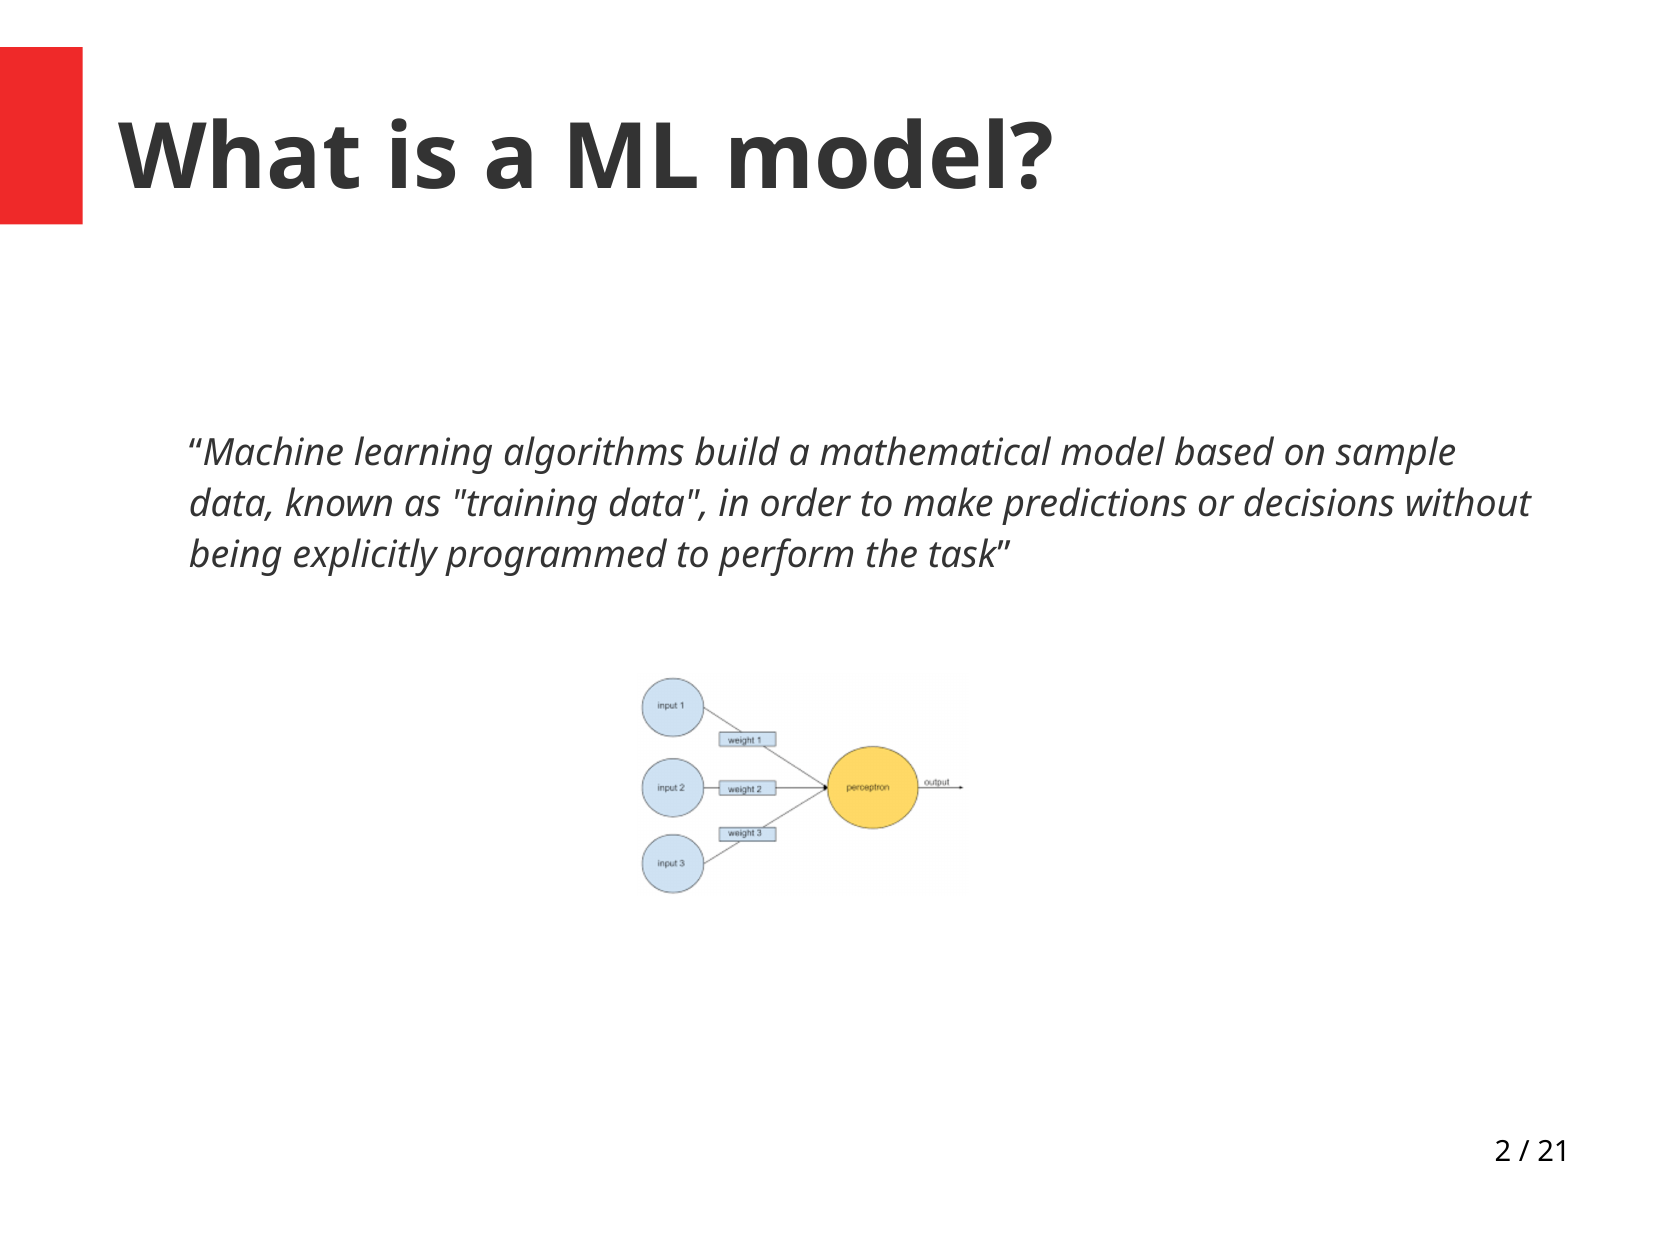

# What is a ML model?
“Machine learning algorithms build a mathematical model based on sample data, known as "training data", in order to make predictions or decisions without being explicitly programmed to perform the task”
2